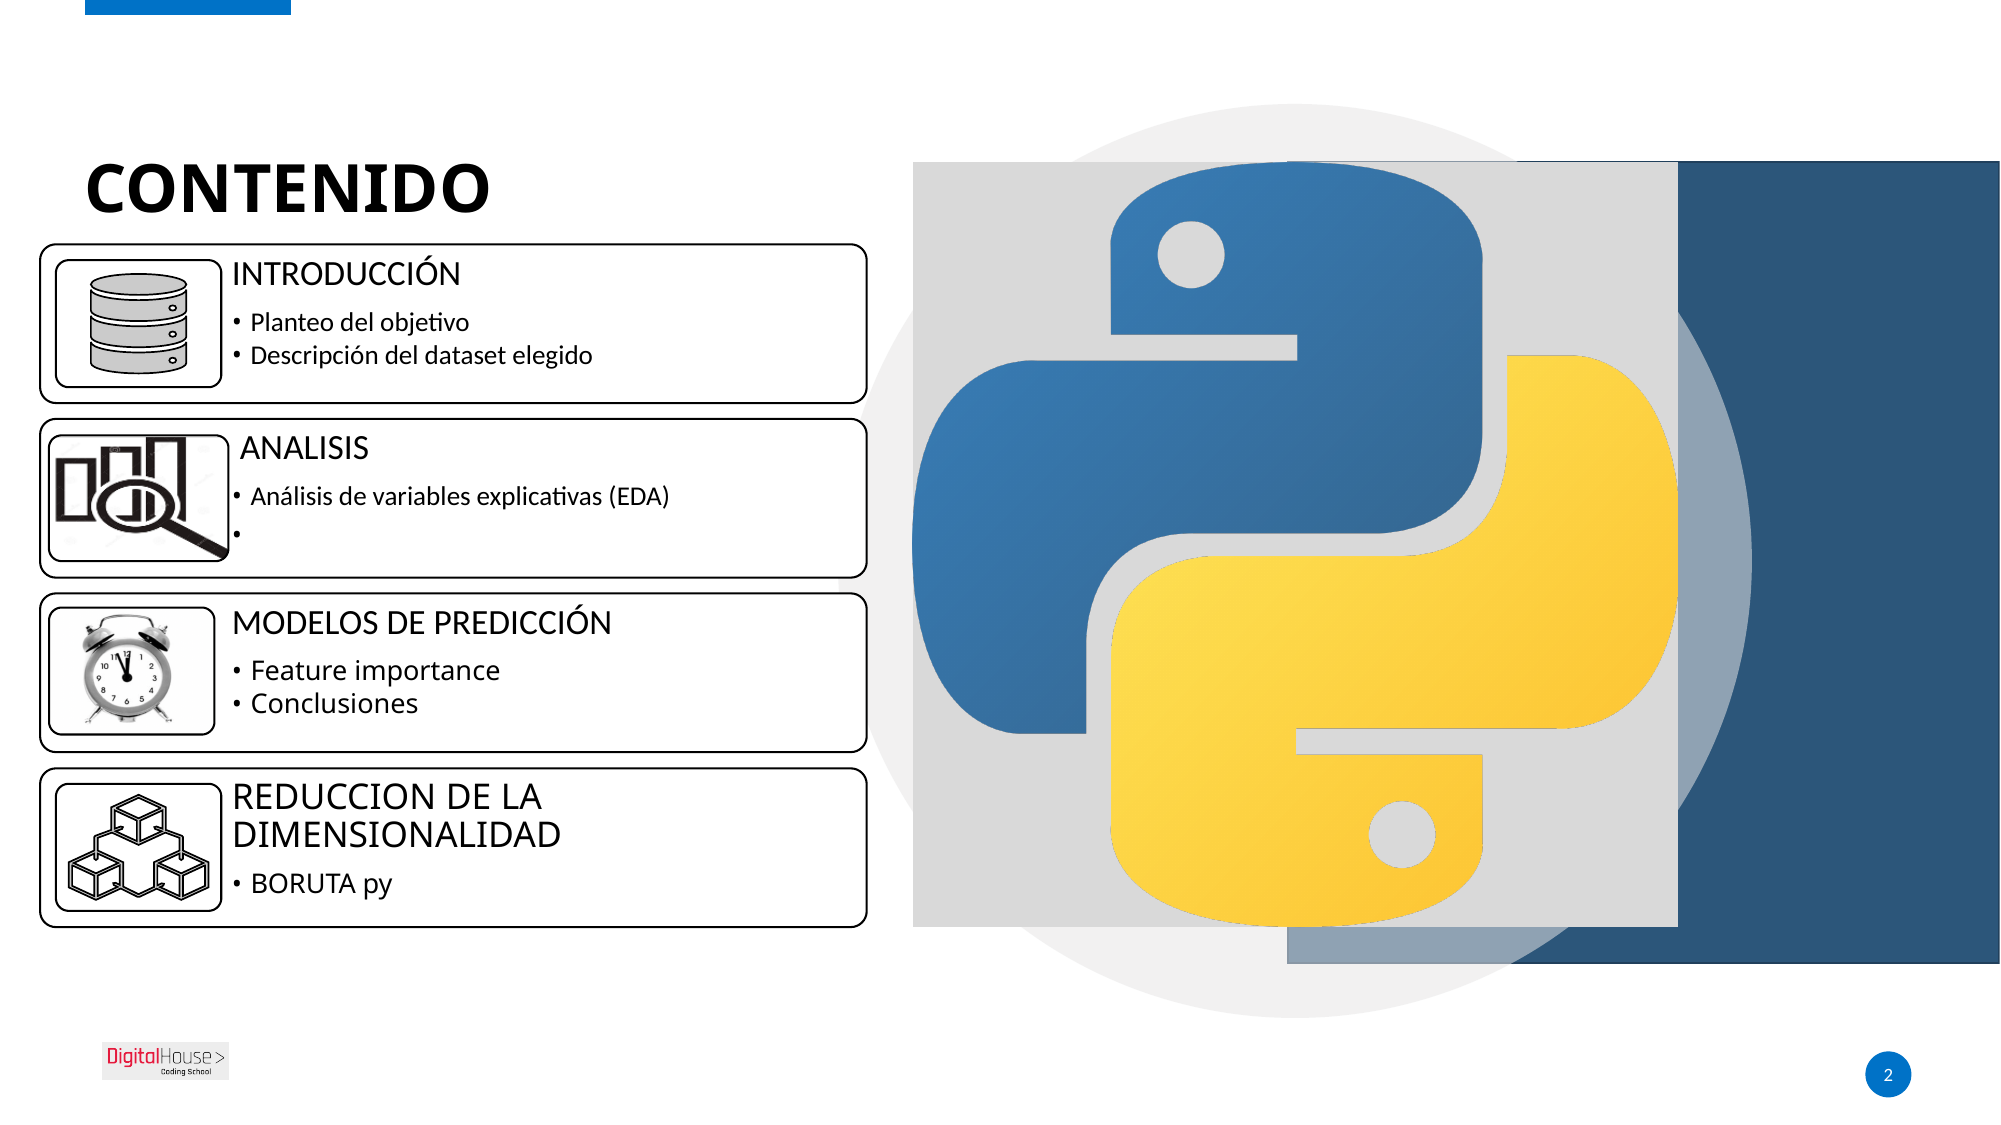

# contenido
INTRODUCCIÓN
Planteo del objetivo
Descripción del dataset elegido
 ANALISIS
Análisis de variables explicativas (EDA)
MODELOS DE PREDICCIÓN
Feature importance
Conclusiones
REDUCCION DE LA DIMENSIONALIDAD
BORUTA py